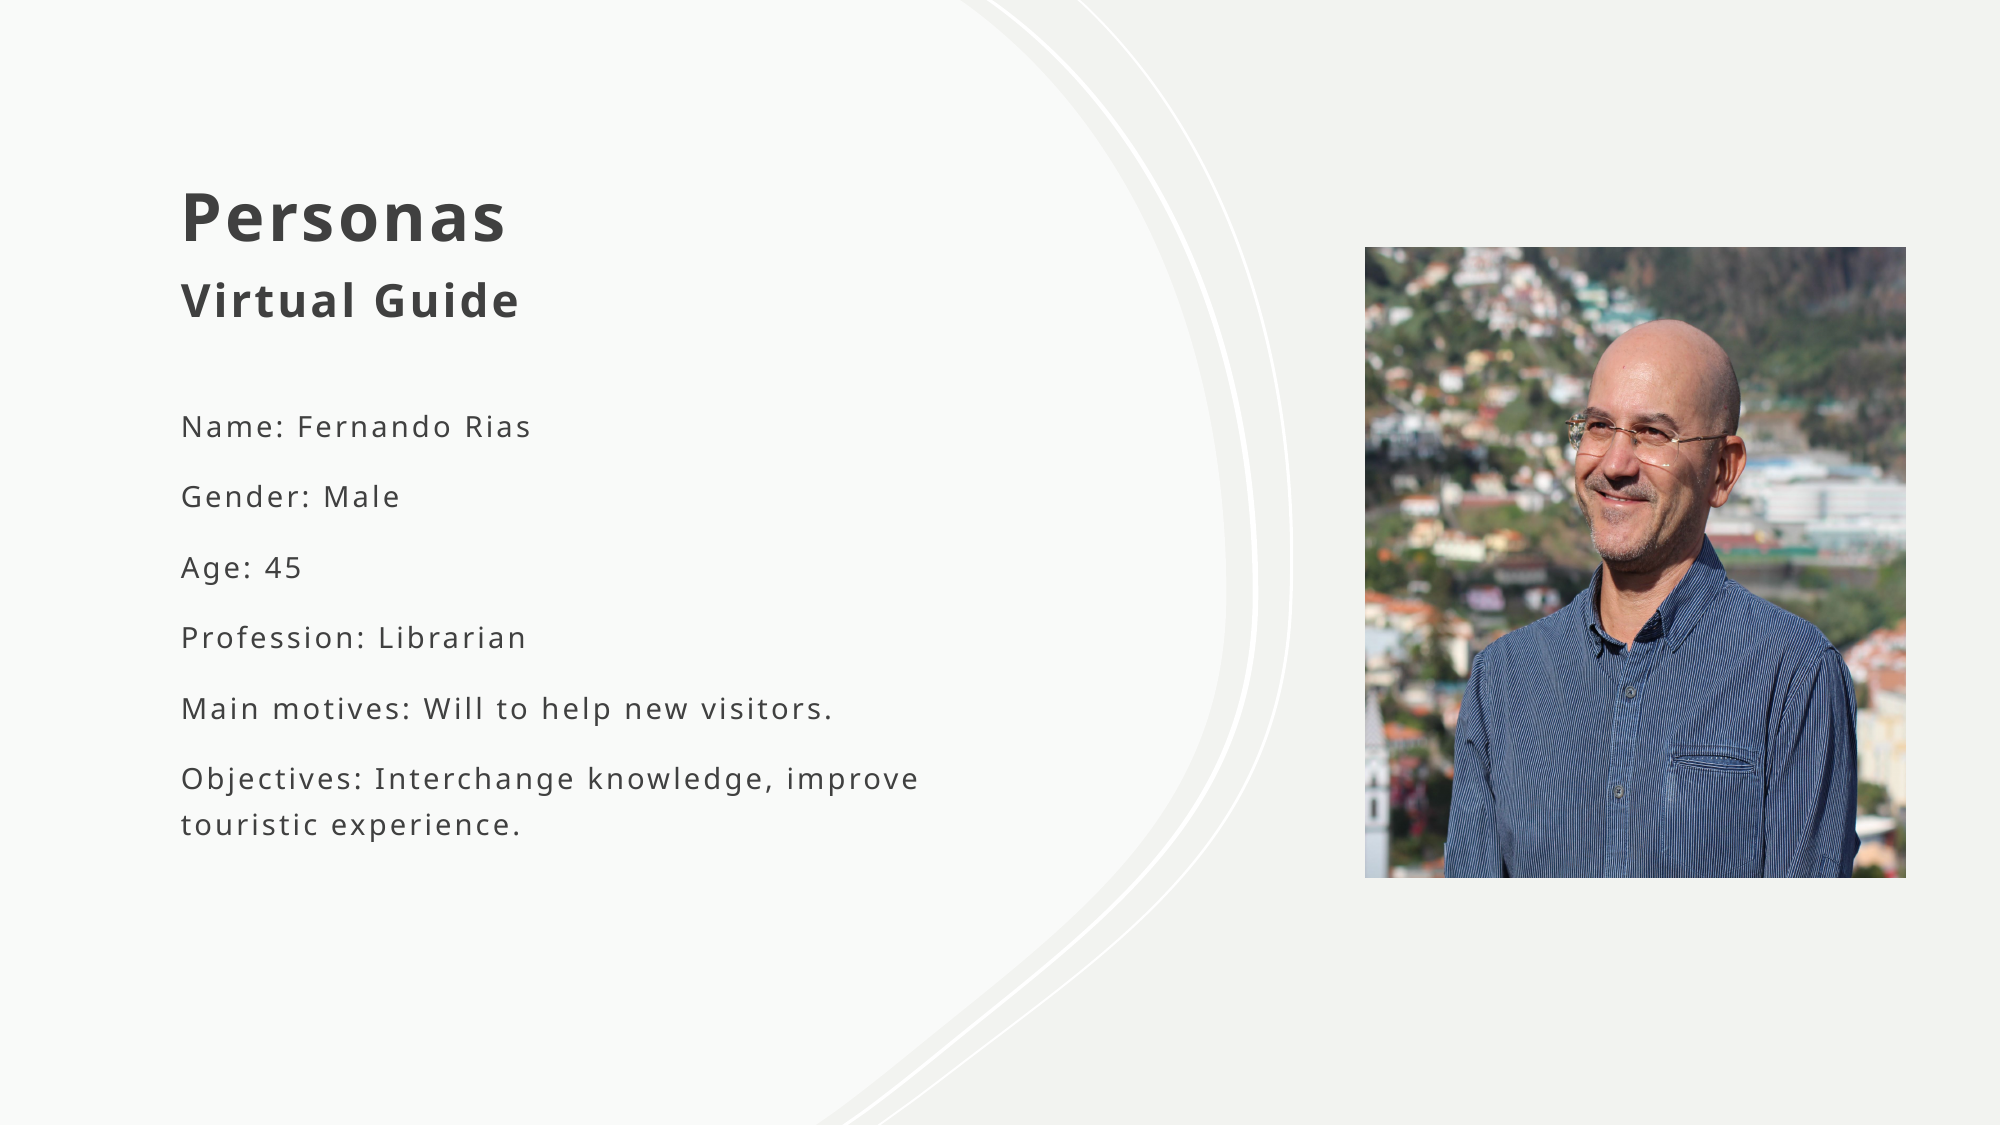

# Personas Virtual Guide
Name: Fernando Rias
Gender: Male
Age: 45
Profession: Librarian
Main motives: Will to help new visitors.
Objectives: Interchange knowledge, improve touristic experience.